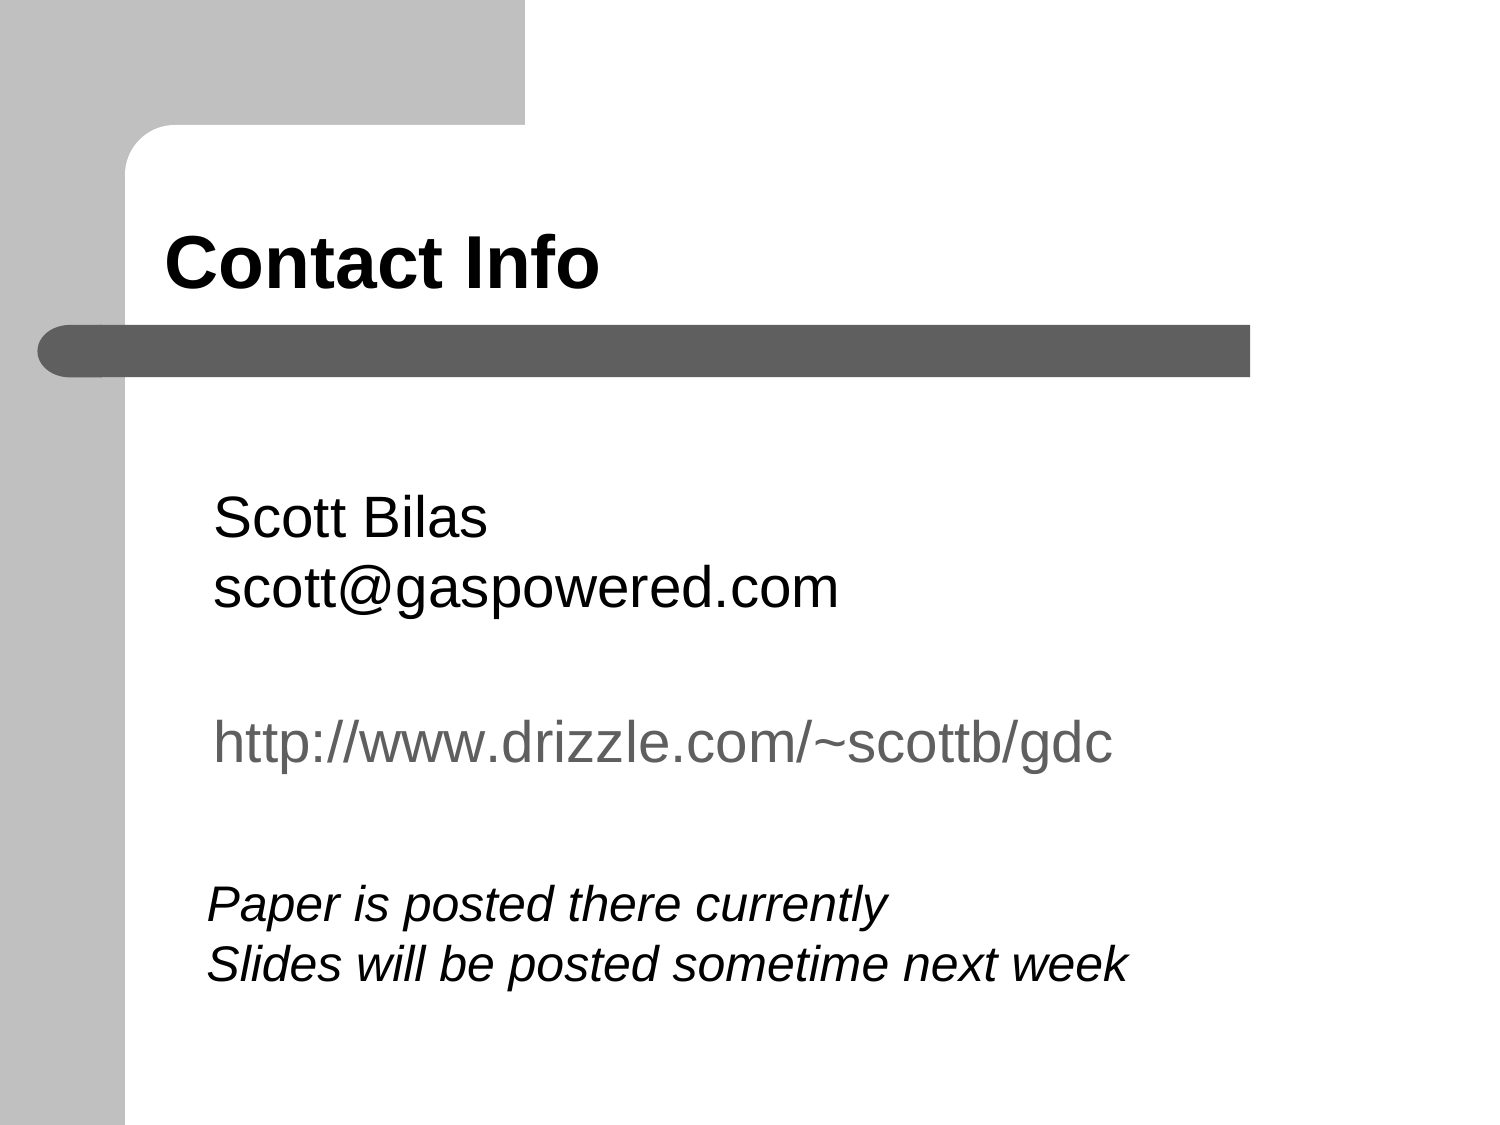

# Contact Info
 Scott Bilas
 scott@gaspowered.com
 http://www.drizzle.com/~scottb/gdc
 Paper is posted there currently
 Slides will be posted sometime next week